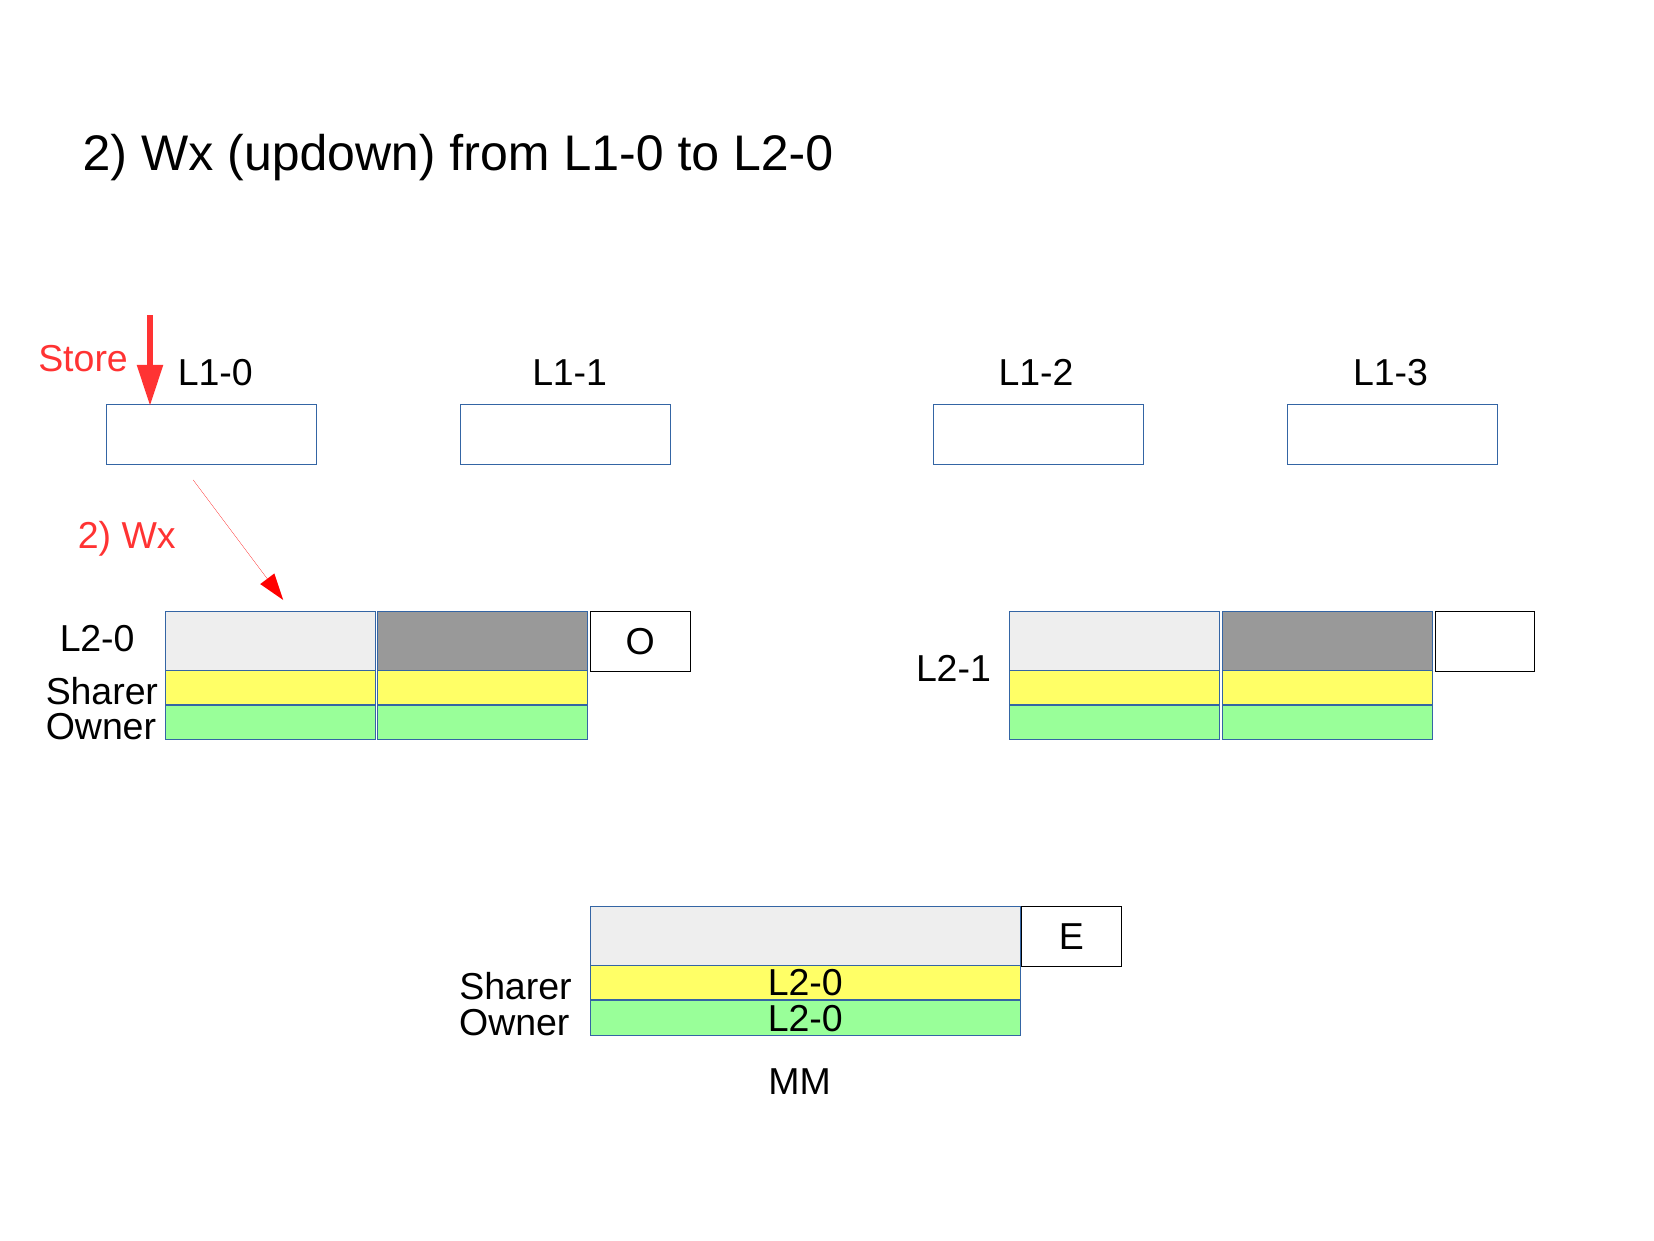

# 2) Wx (updown) from L1-0 to L2-0
Store
L1-0
L1-1
L1-2
L1-3
2) Wx
L2-0
O
L2-1
Sharer
Owner
E
Sharer
L2-0
Owner
L2-0
MM